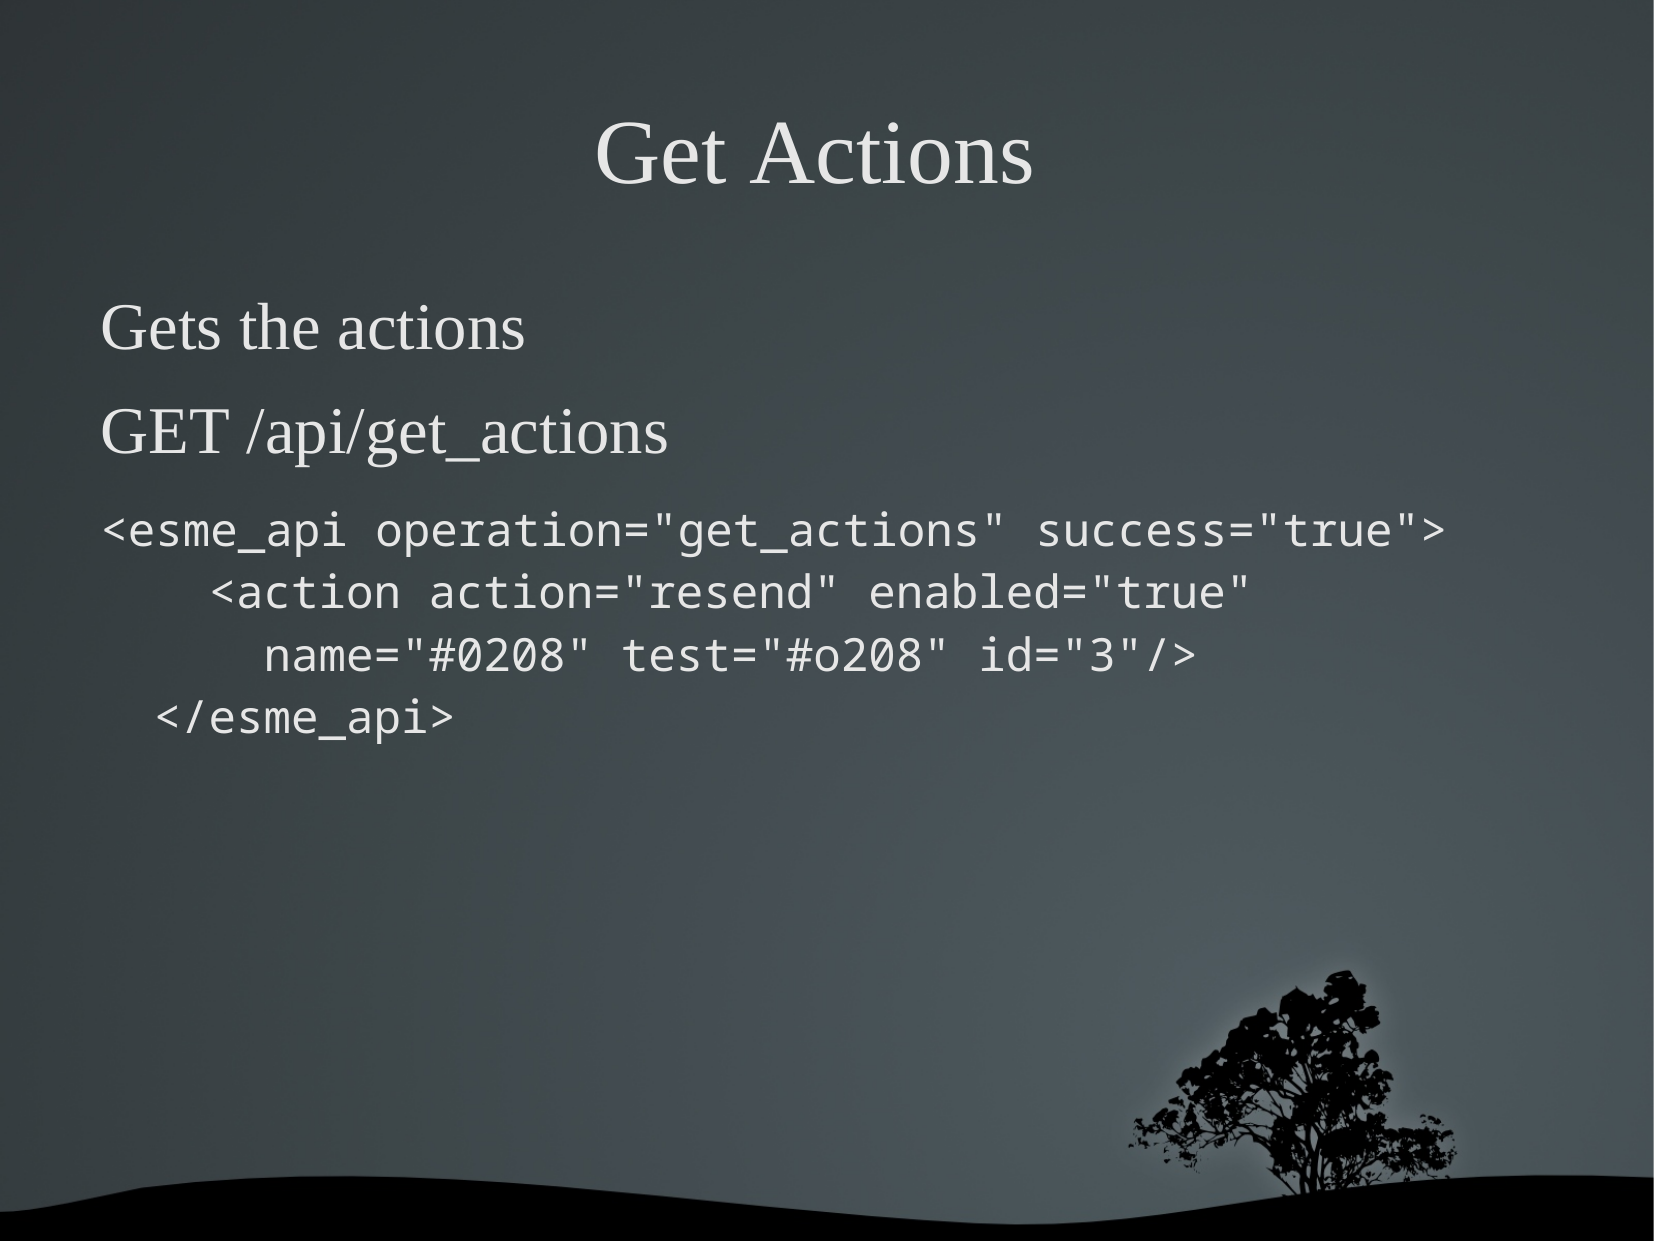

# Get Actions
Gets the actions
GET /api/get_actions
<esme_api operation="get_actions" success="true">
 <action action="resend" enabled="true"
 name="#0208" test="#o208" id="3"/>
</esme_api>